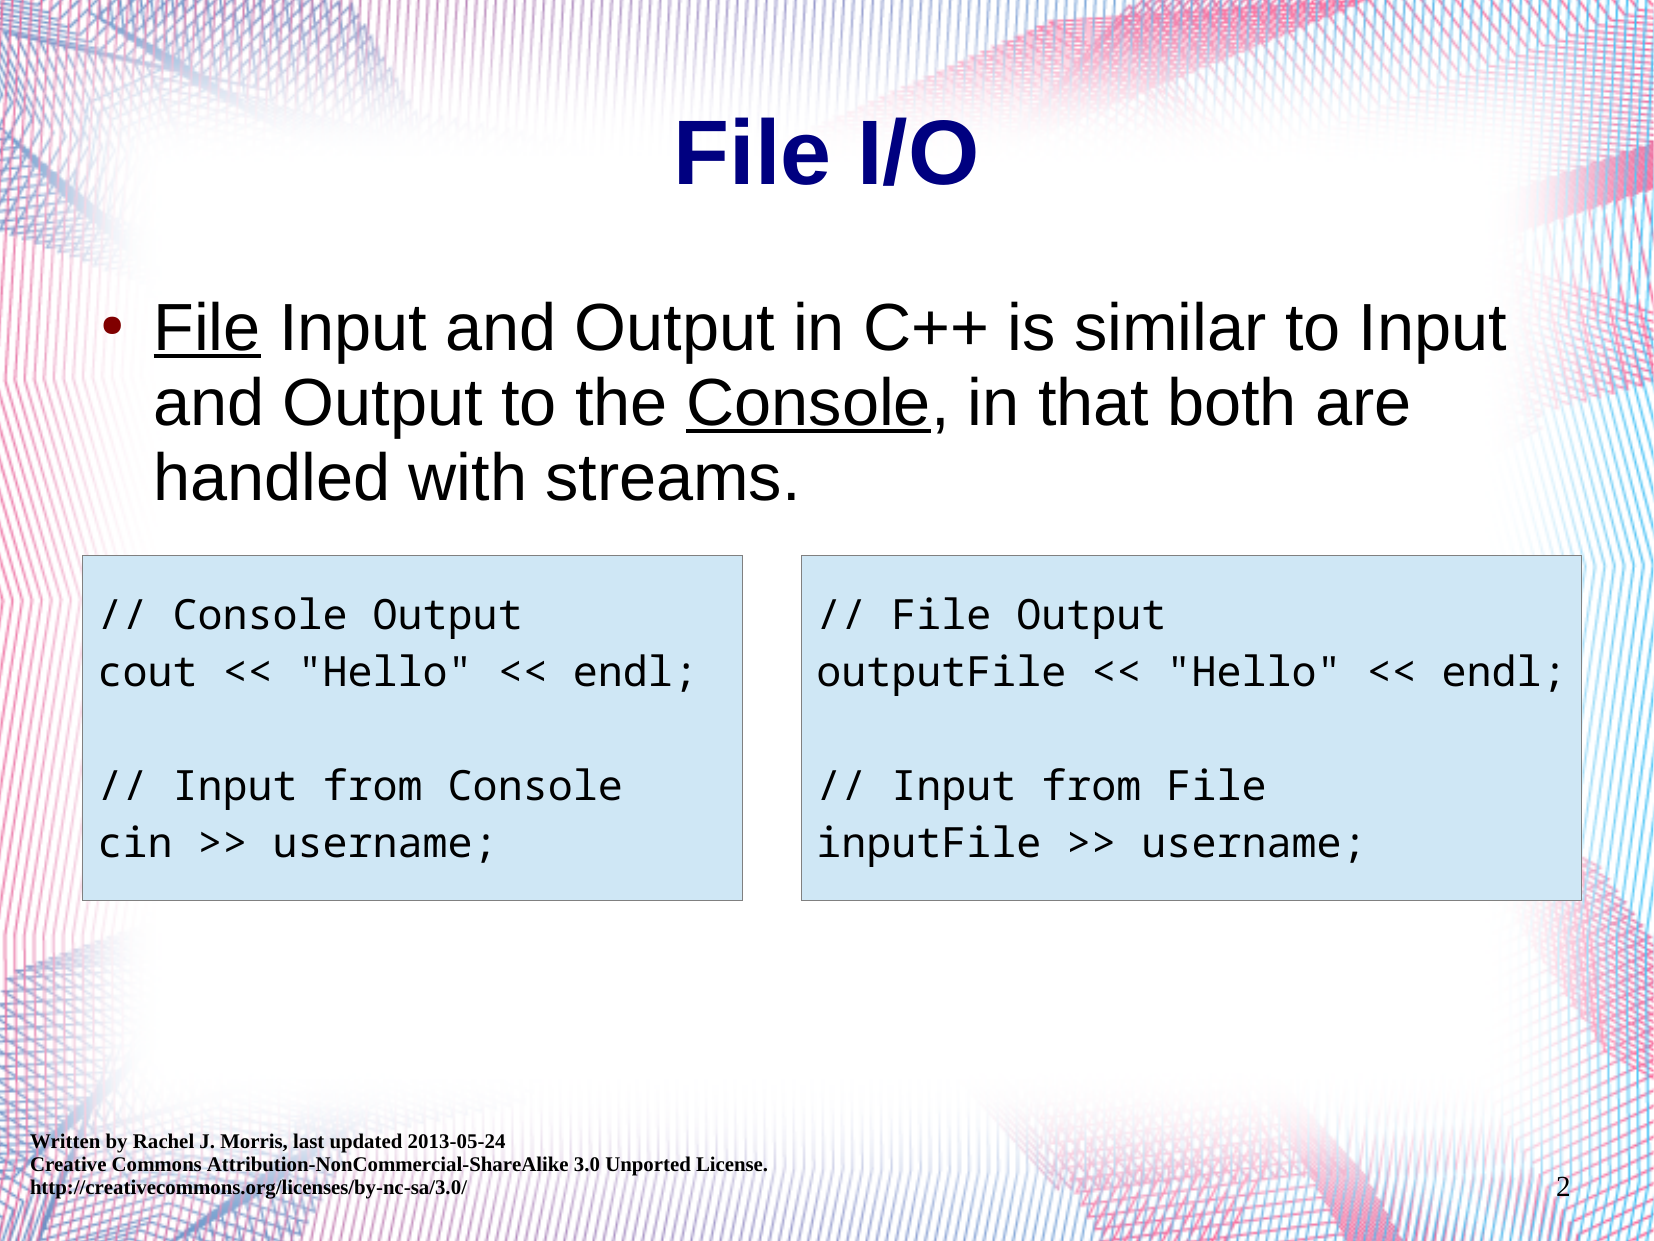

# File I/O
File Input and Output in C++ is similar to Input and Output to the Console, in that both are handled with streams.
// Console Output
cout << "Hello" << endl;
// Input from Console
cin >> username;
// File Output
outputFile << "Hello" << endl;
// Input from File
inputFile >> username;
2